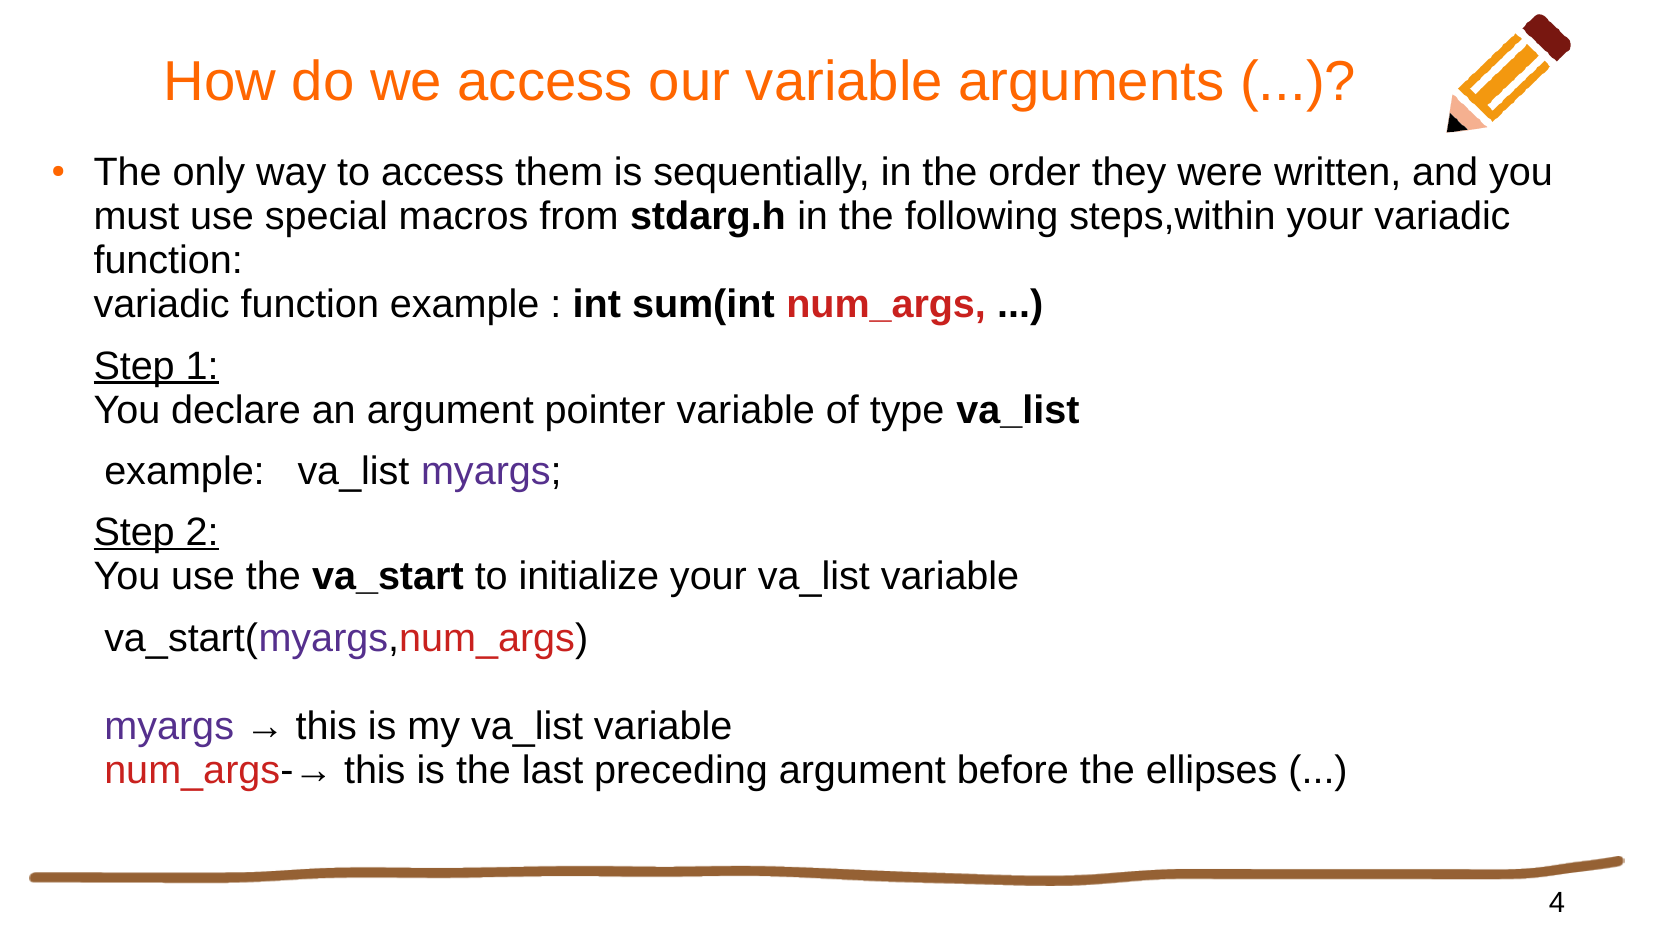

# How do we access our variable arguments (...)?
The only way to access them is sequentially, in the order they were written, and you must use special macros from stdarg.h in the following steps,within your variadic function:
variadic function example : int sum(int num_args, ...)
Step 1:
You declare an argument pointer variable of type va_list
 example: va_list myargs;
Step 2:
You use the va_start to initialize your va_list variable
 va_start(myargs,num_args)
 myargs → this is my va_list variable
 num_args-→ this is the last preceding argument before the ellipses (...)
4